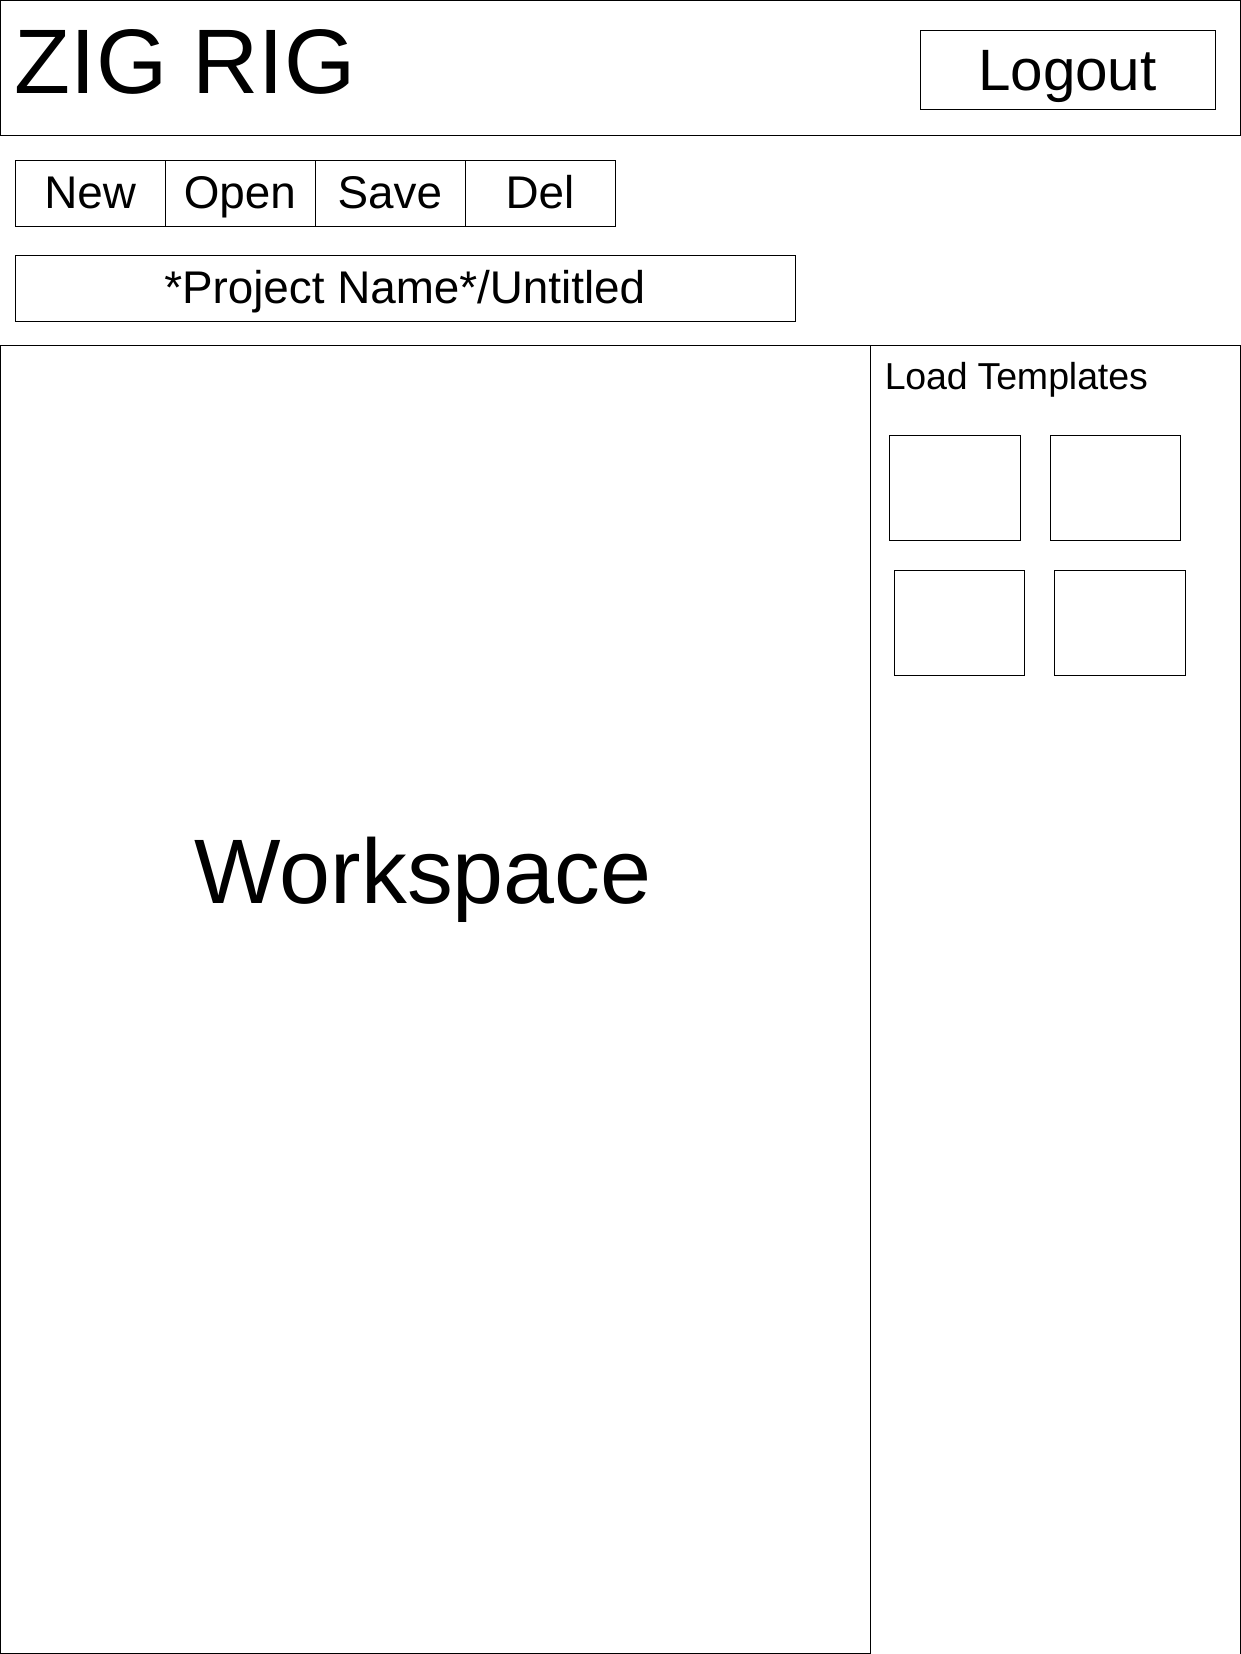

ZIG RIG
Logout
New
Open
Save
Del
*Project Name*/Untitled
Load Templates
Workspace